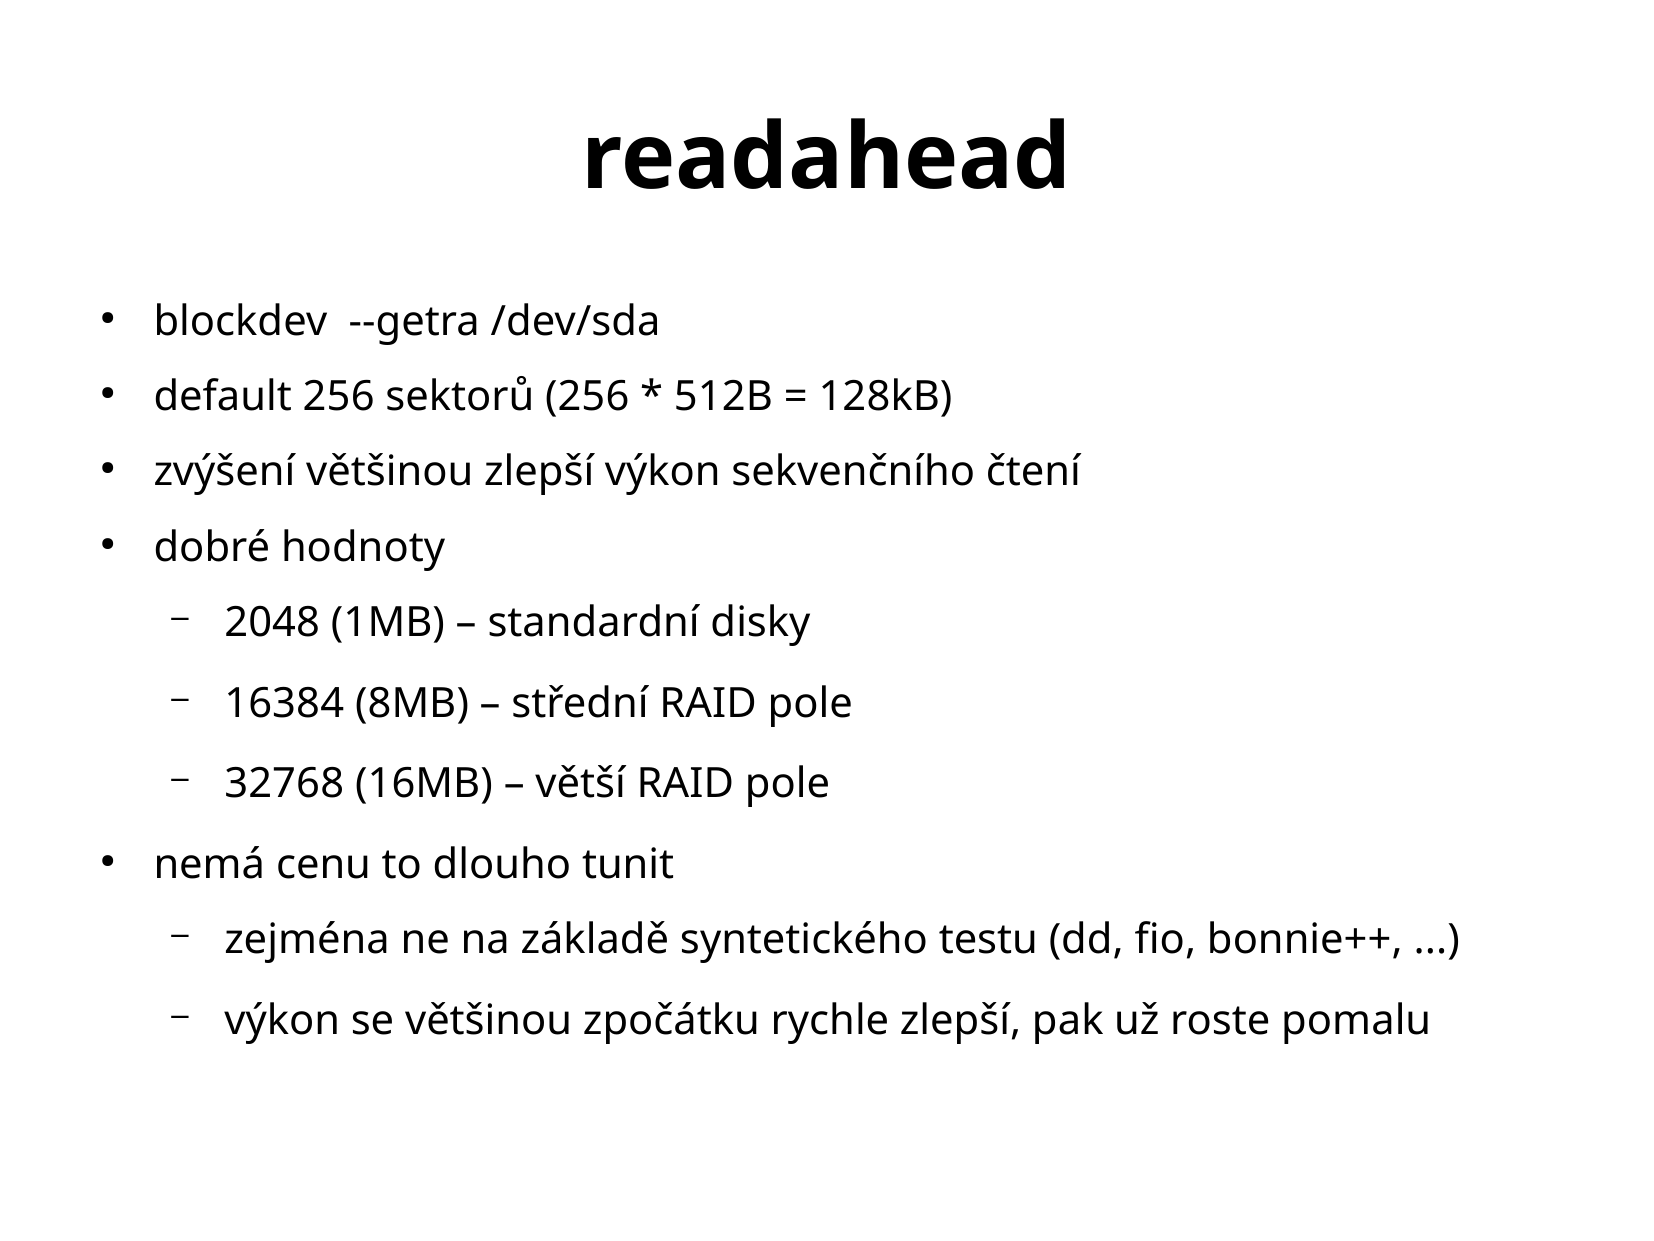

# readahead
blockdev --getra /dev/sda
default 256 sektorů (256 * 512B = 128kB)
zvýšení většinou zlepší výkon sekvenčního čtení
dobré hodnoty
2048 (1MB) – standardní disky
16384 (8MB) – střední RAID pole
32768 (16MB) – větší RAID pole
nemá cenu to dlouho tunit
zejména ne na základě syntetického testu (dd, fio, bonnie++, ...)
výkon se většinou zpočátku rychle zlepší, pak už roste pomalu